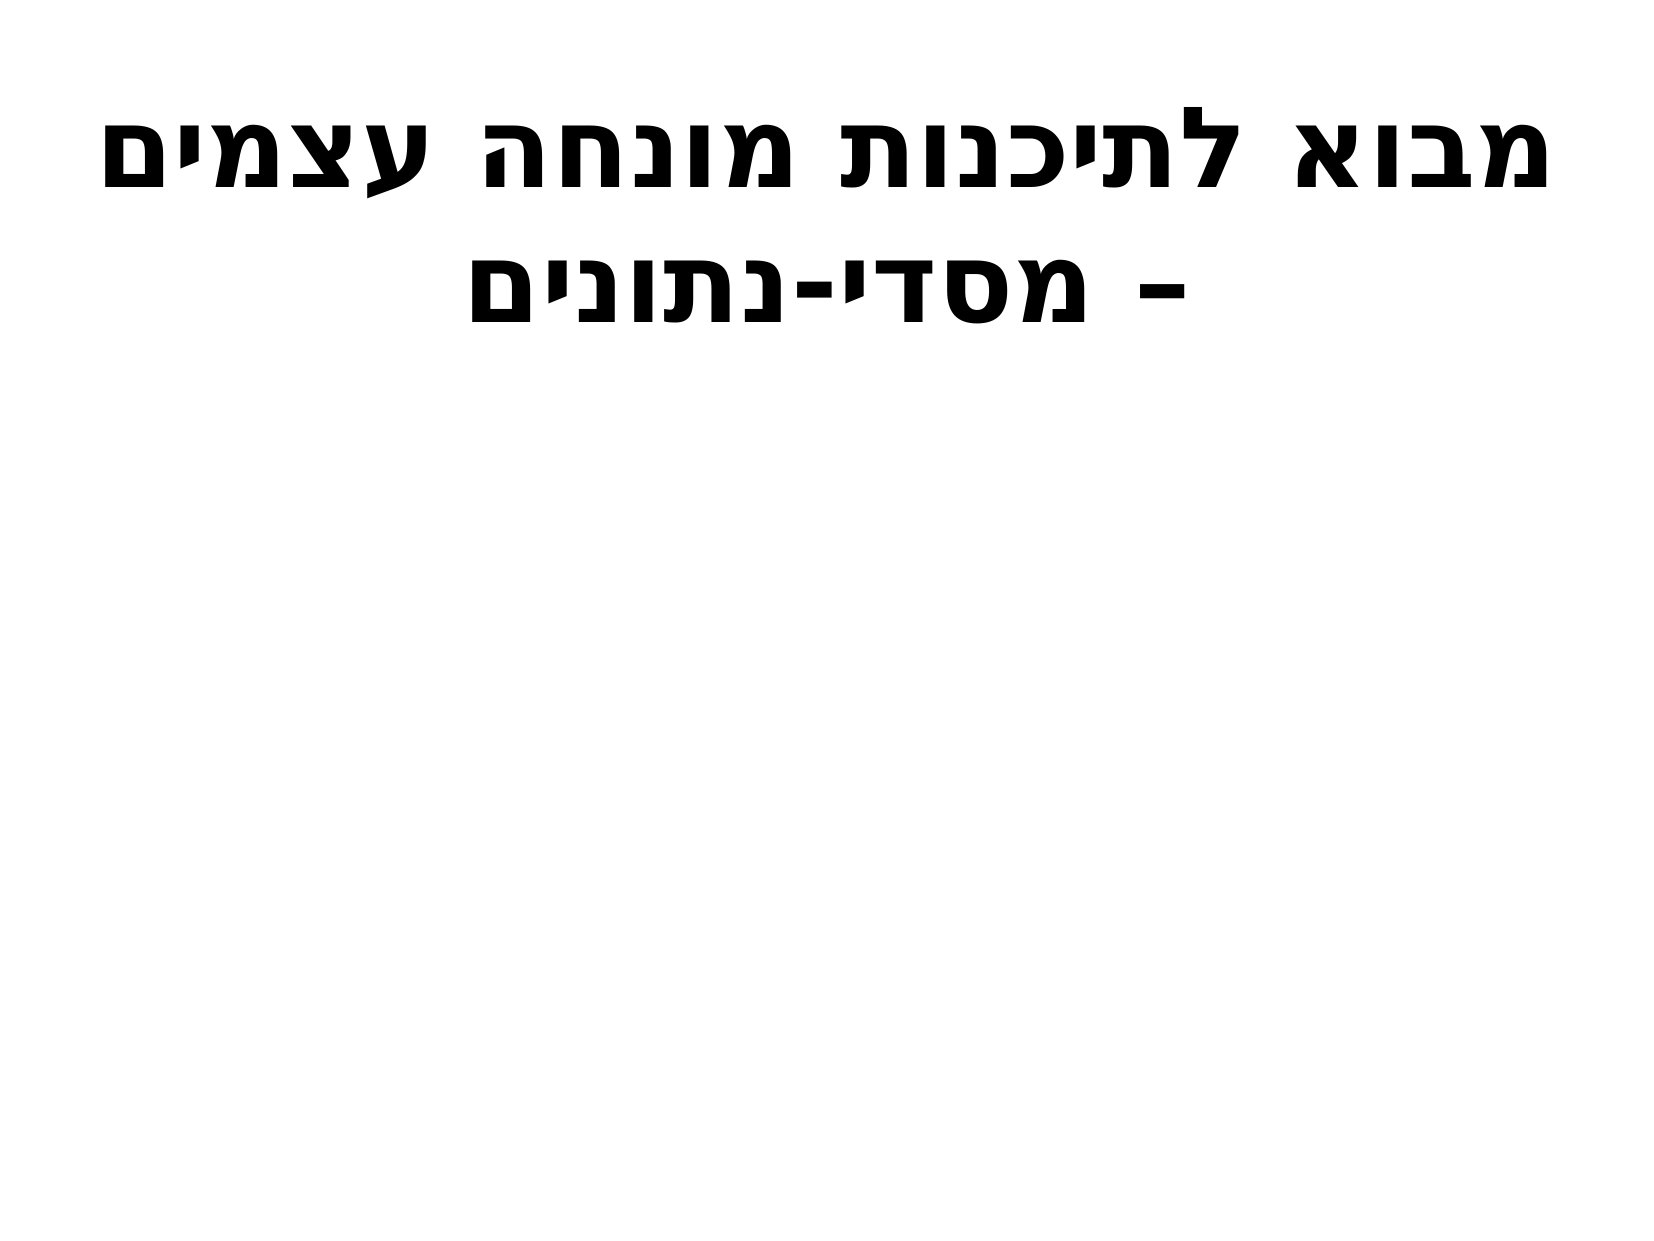

# מבוא לתיכנות מונחה עצמים – מסדי-נתונים